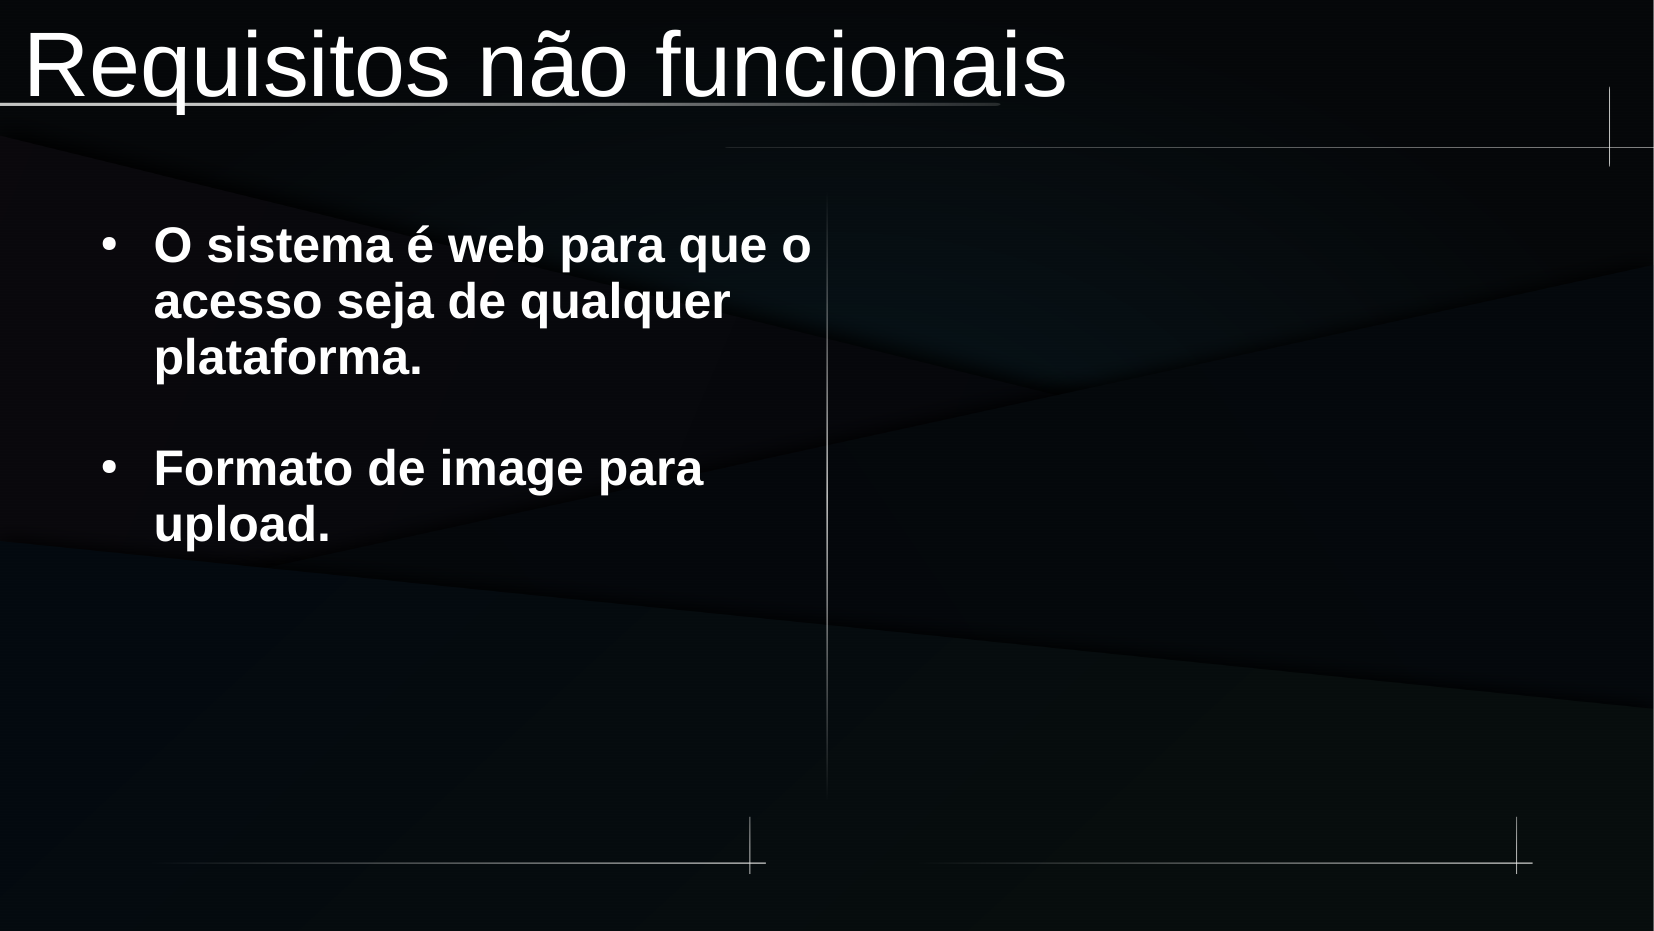

# Requisitos não funcionais
O sistema é web para que o acesso seja de qualquer plataforma.
Formato de image para upload.